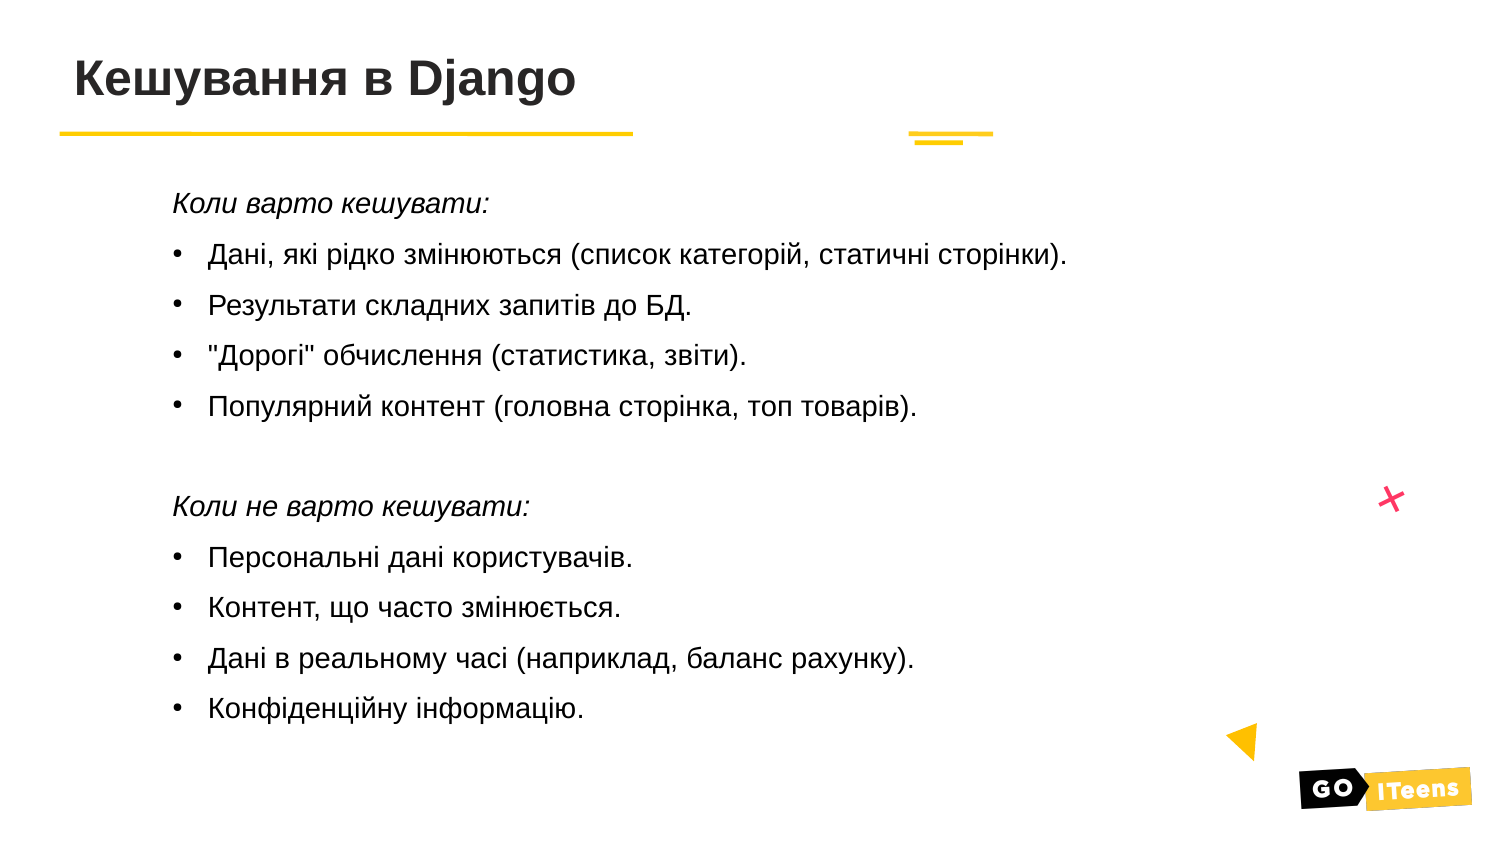

Кешування в Django
+
Коли варто кешувати:
Дані, які рідко змінюються (список категорій, статичні сторінки).
Результати складних запитів до БД.
"Дорогі" обчислення (статистика, звіти).
Популярний контент (головна сторінка, топ товарів).
Коли не варто кешувати:
Персональні дані користувачів.
Контент, що часто змінюється.
Дані в реальному часі (наприклад, баланс рахунку).
Конфіденційну інформацію.